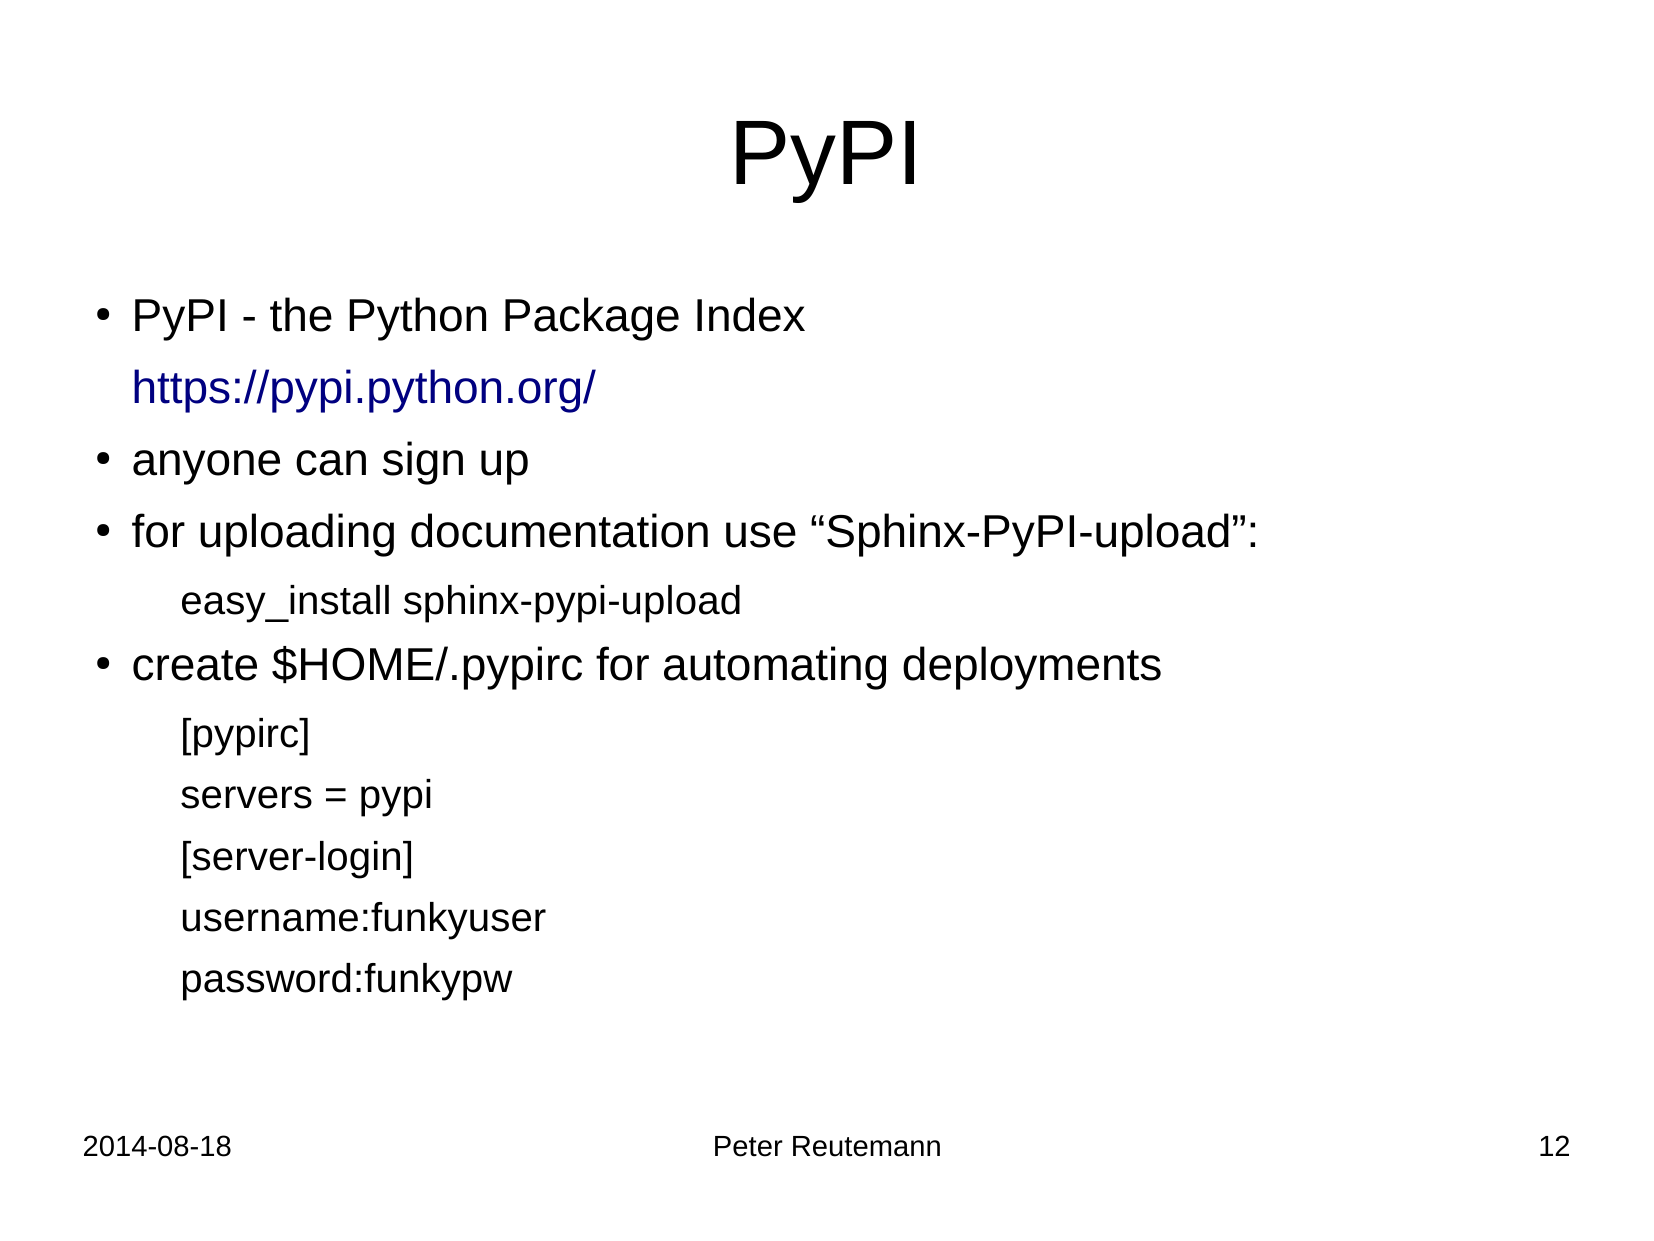

# PyPI
PyPI - the Python Package Index
https://pypi.python.org/
anyone can sign up
for uploading documentation use “Sphinx-PyPI-upload”:
easy_install sphinx-pypi-upload
create $HOME/.pypirc for automating deployments
[pypirc]
servers = pypi
[server-login]
username:funkyuser
password:funkypw
2014-08-18
Peter Reutemann
12